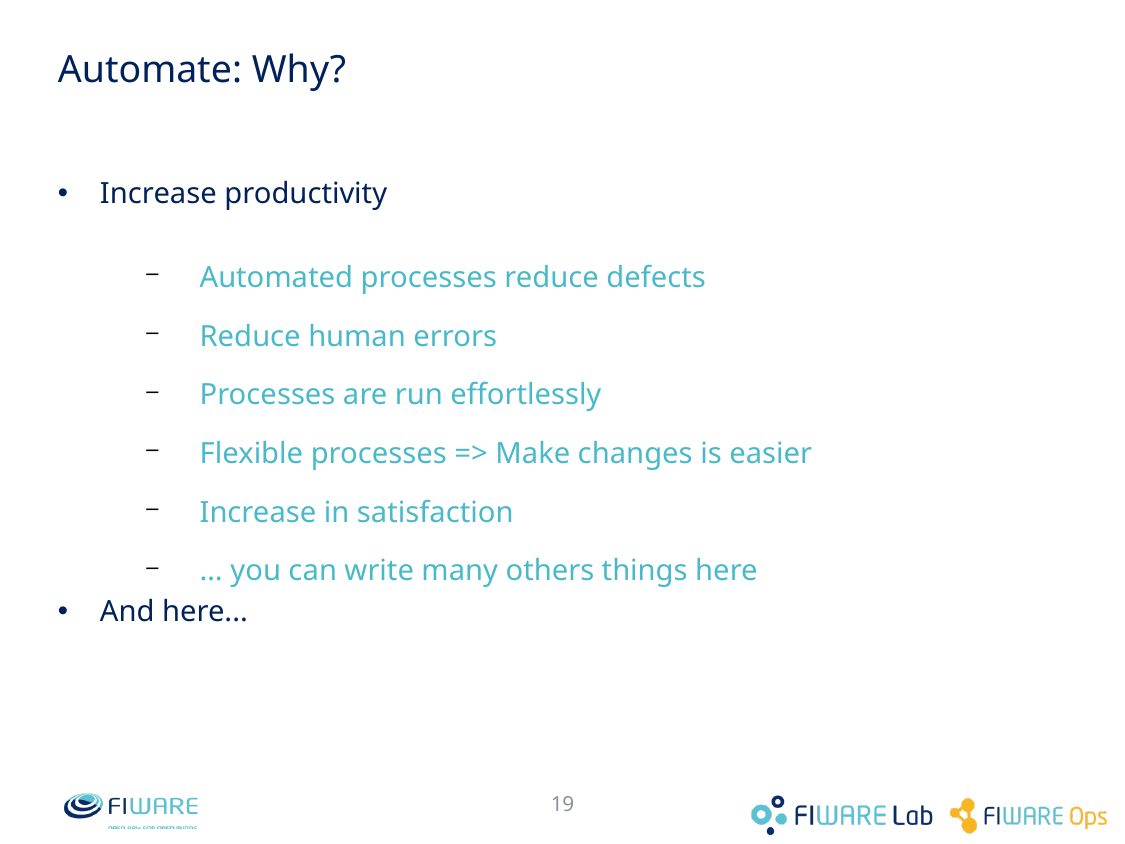

# Automate: Why?
Increase productivity
Automated processes reduce defects
Reduce human errors
Processes are run effortlessly
Flexible processes => Make changes is easier
Increase in satisfaction
… you can write many others things here
And here...